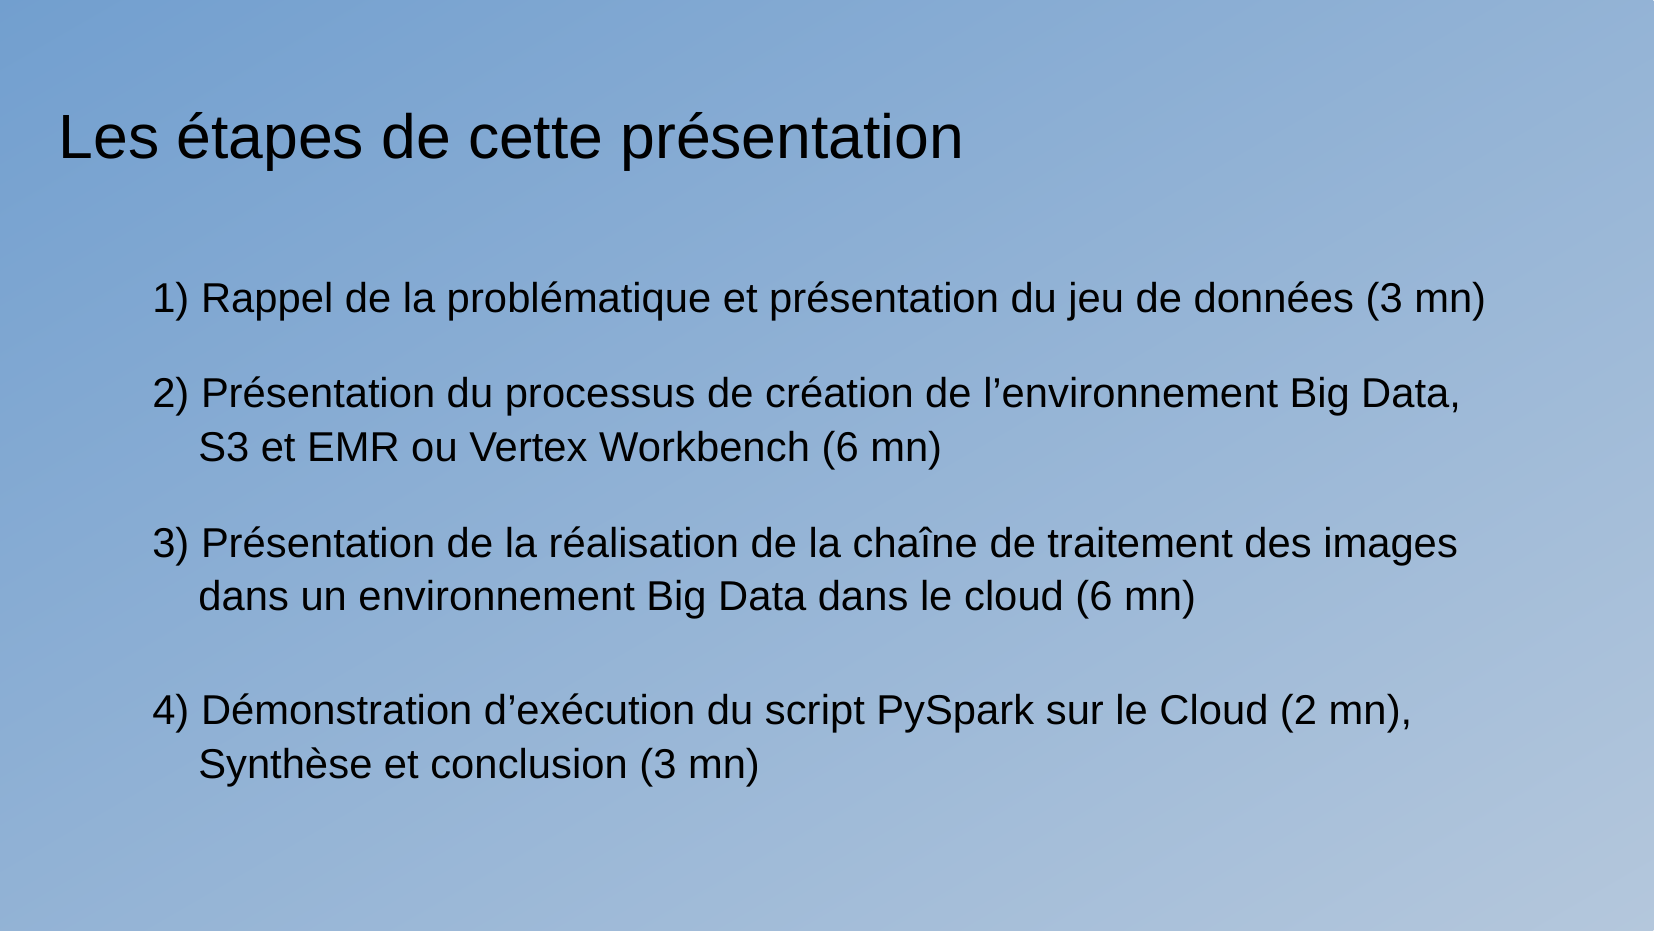

# Les étapes de cette présentation
 1) Rappel de la problématique et présentation du jeu de données (3 mn)
 2) Présentation du processus de création de l’environnement Big Data,
 S3 et EMR ou Vertex Workbench (6 mn)
 3) Présentation de la réalisation de la chaîne de traitement des images
 dans un environnement Big Data dans le cloud (6 mn)
 4) Démonstration d’exécution du script PySpark sur le Cloud (2 mn),
 Synthèse et conclusion (3 mn)